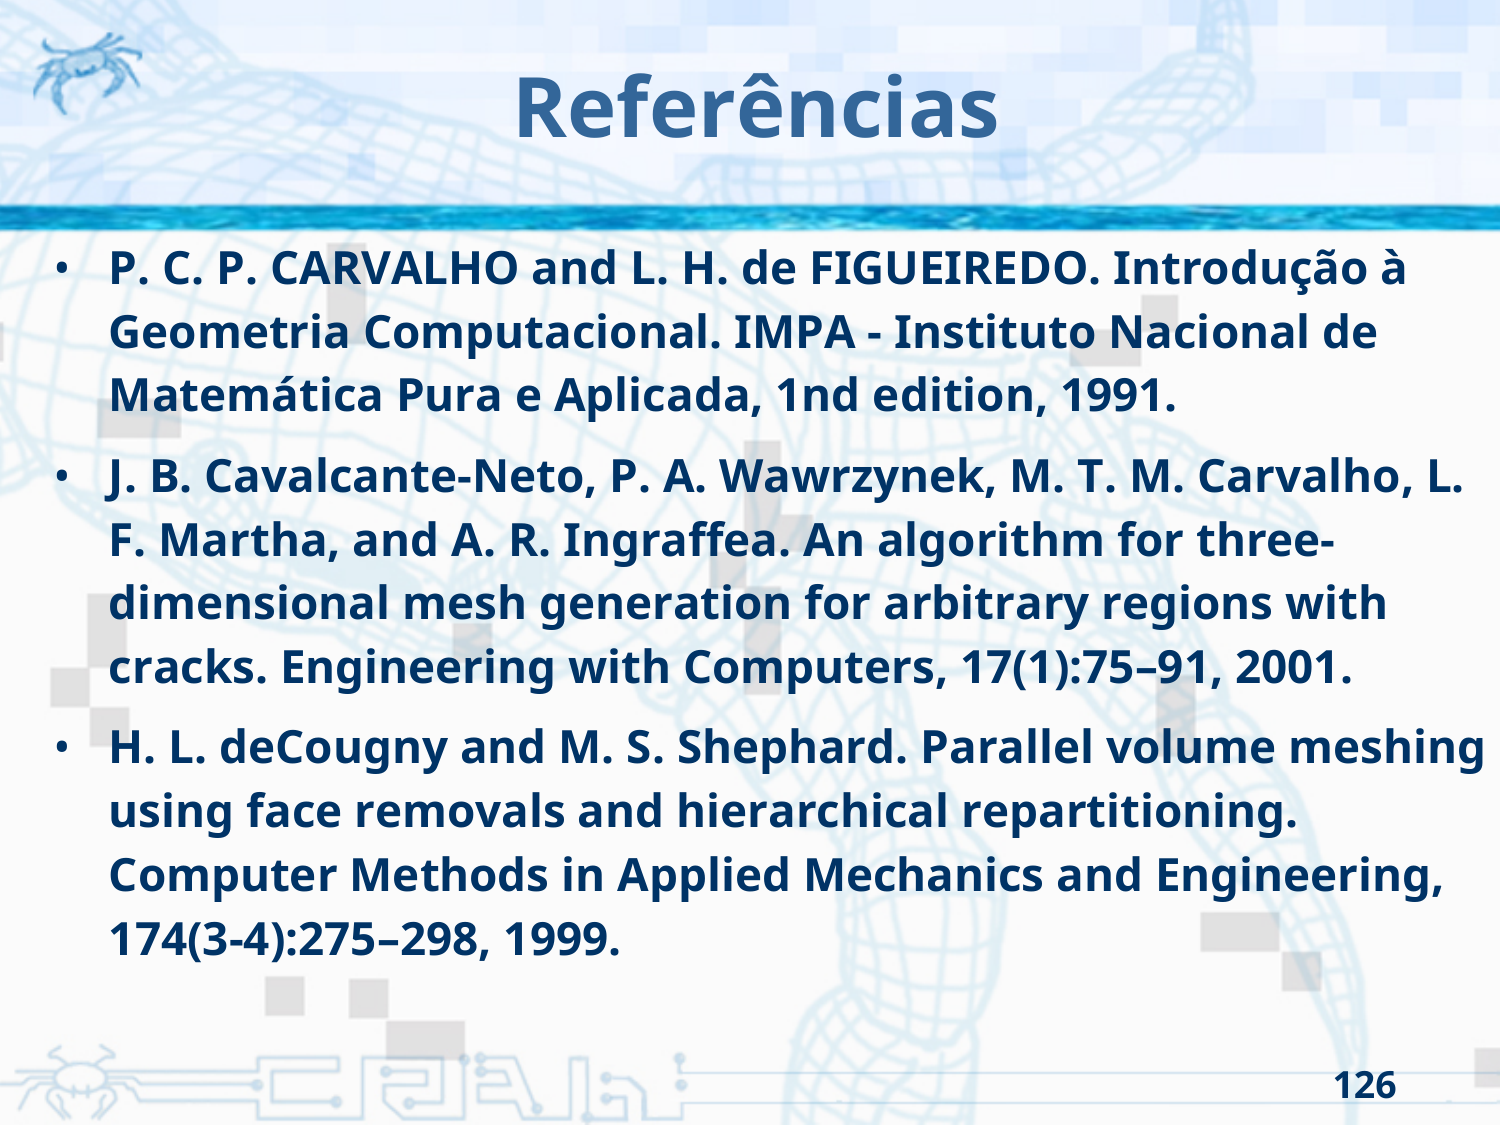

# Referências
P. C. P. CARVALHO and L. H. de FIGUEIREDO. Introdução à Geometria Computacional. IMPA - Instituto Nacional de Matemática Pura e Aplicada, 1nd edition, 1991.
J. B. Cavalcante-Neto, P. A. Wawrzynek, M. T. M. Carvalho, L. F. Martha, and A. R. Ingraffea. An algorithm for three-dimensional mesh generation for arbitrary regions with cracks. Engineering with Computers, 17(1):75–91, 2001.
H. L. deCougny and M. S. Shephard. Parallel volume meshing using face removals and hierarchical repartitioning. Computer Methods in Applied Mechanics and Engineering, 174(3-4):275–298, 1999.